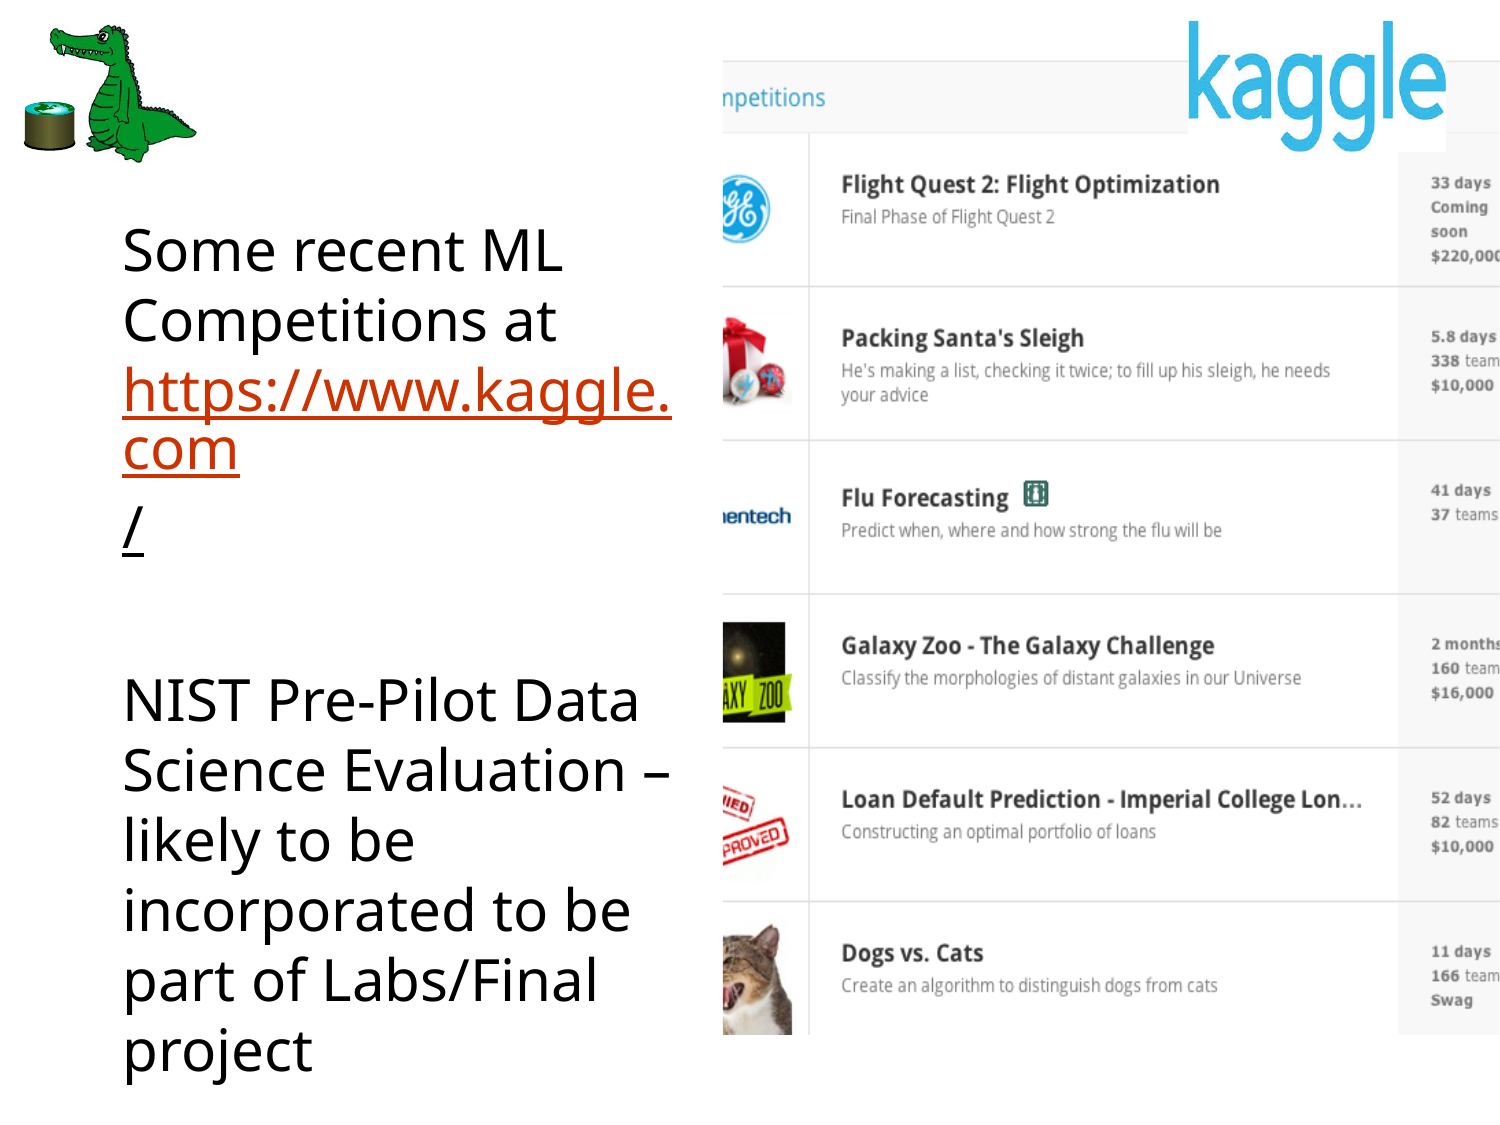

# Some recent ML Competitions at https://www.kaggle.com/
NIST Pre-Pilot Data Science Evaluation – likely to be incorporated to be part of Labs/Final project